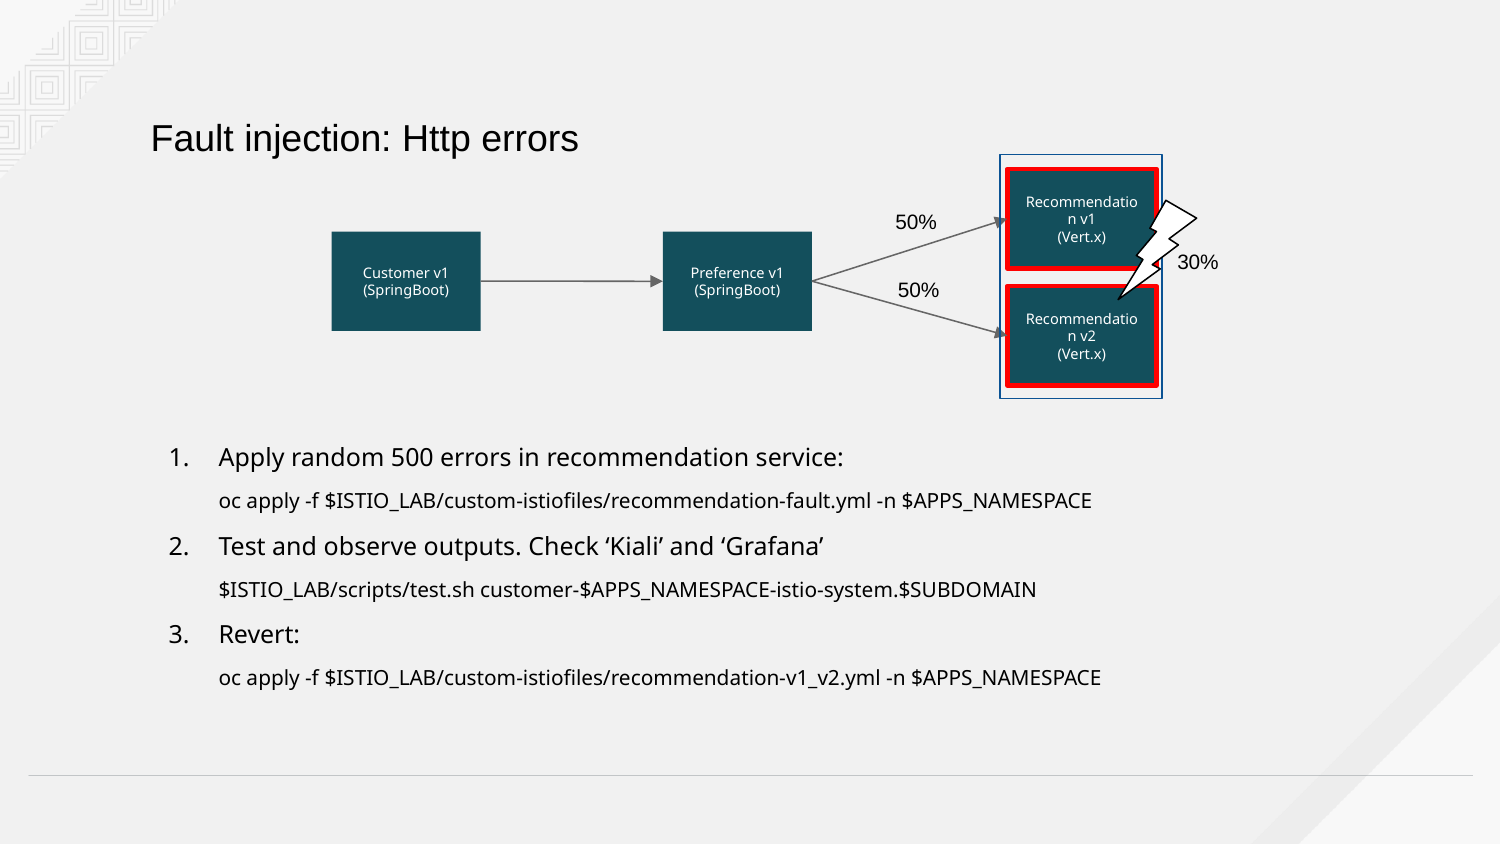

# Fault injection: Http errors
Recommendation v1
(Vert.x)
50%
Customer v1
(SpringBoot)
Preference v1
(SpringBoot)
30%
50%
Recommendation v2
(Vert.x)
Apply random 500 errors in recommendation service:
oc apply -f $ISTIO_LAB/custom-istiofiles/recommendation-fault.yml -n $APPS_NAMESPACE
Test and observe outputs. Check ‘Kiali’ and ‘Grafana’
$ISTIO_LAB/scripts/test.sh customer-$APPS_NAMESPACE-istio-system.$SUBDOMAIN
Revert:
oc apply -f $ISTIO_LAB/custom-istiofiles/recommendation-v1_v2.yml -n $APPS_NAMESPACE